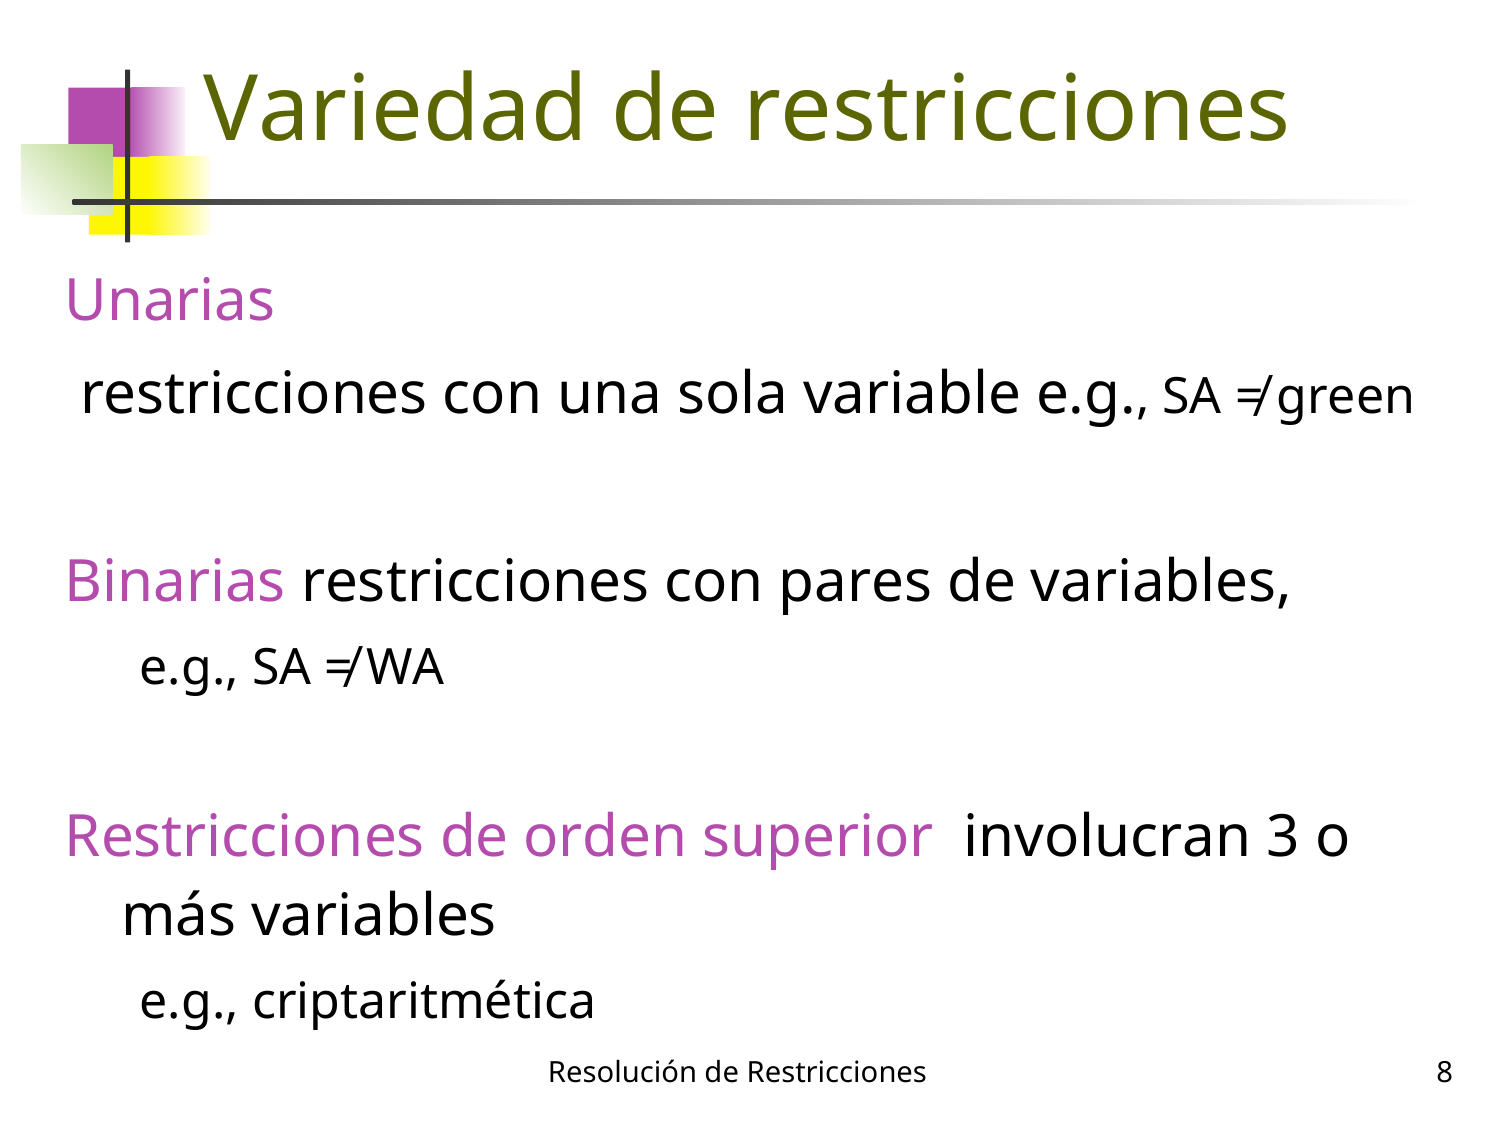

# Variedad de restricciones
Unarias
 restricciones con una sola variable e.g., SA ≠ green
Binarias restricciones con pares de variables,
e.g., SA ≠ WA
Restricciones de orden superior involucran 3 o más variables
e.g., criptaritmética
Resolución de Restricciones
8